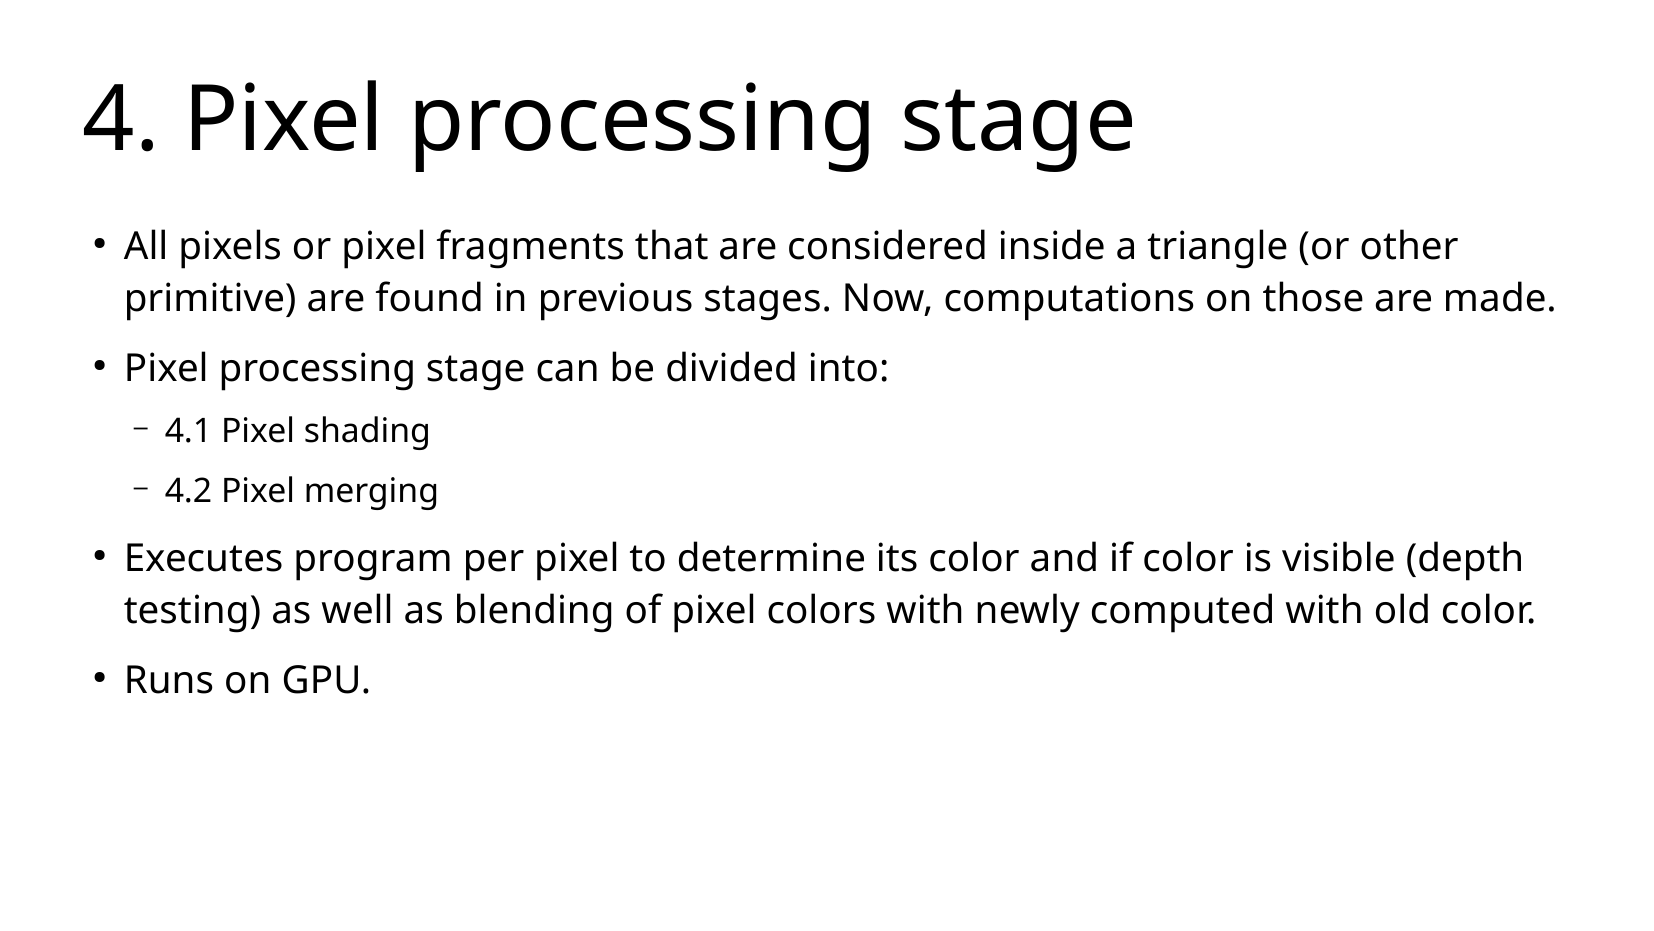

# 4. Pixel processing stage
All pixels or pixel fragments that are considered inside a triangle (or other primitive) are found in previous stages. Now, computations on those are made.
Pixel processing stage can be divided into:
4.1 Pixel shading
4.2 Pixel merging
Executes program per pixel to determine its color and if color is visible (depth testing) as well as blending of pixel colors with newly computed with old color.
Runs on GPU.